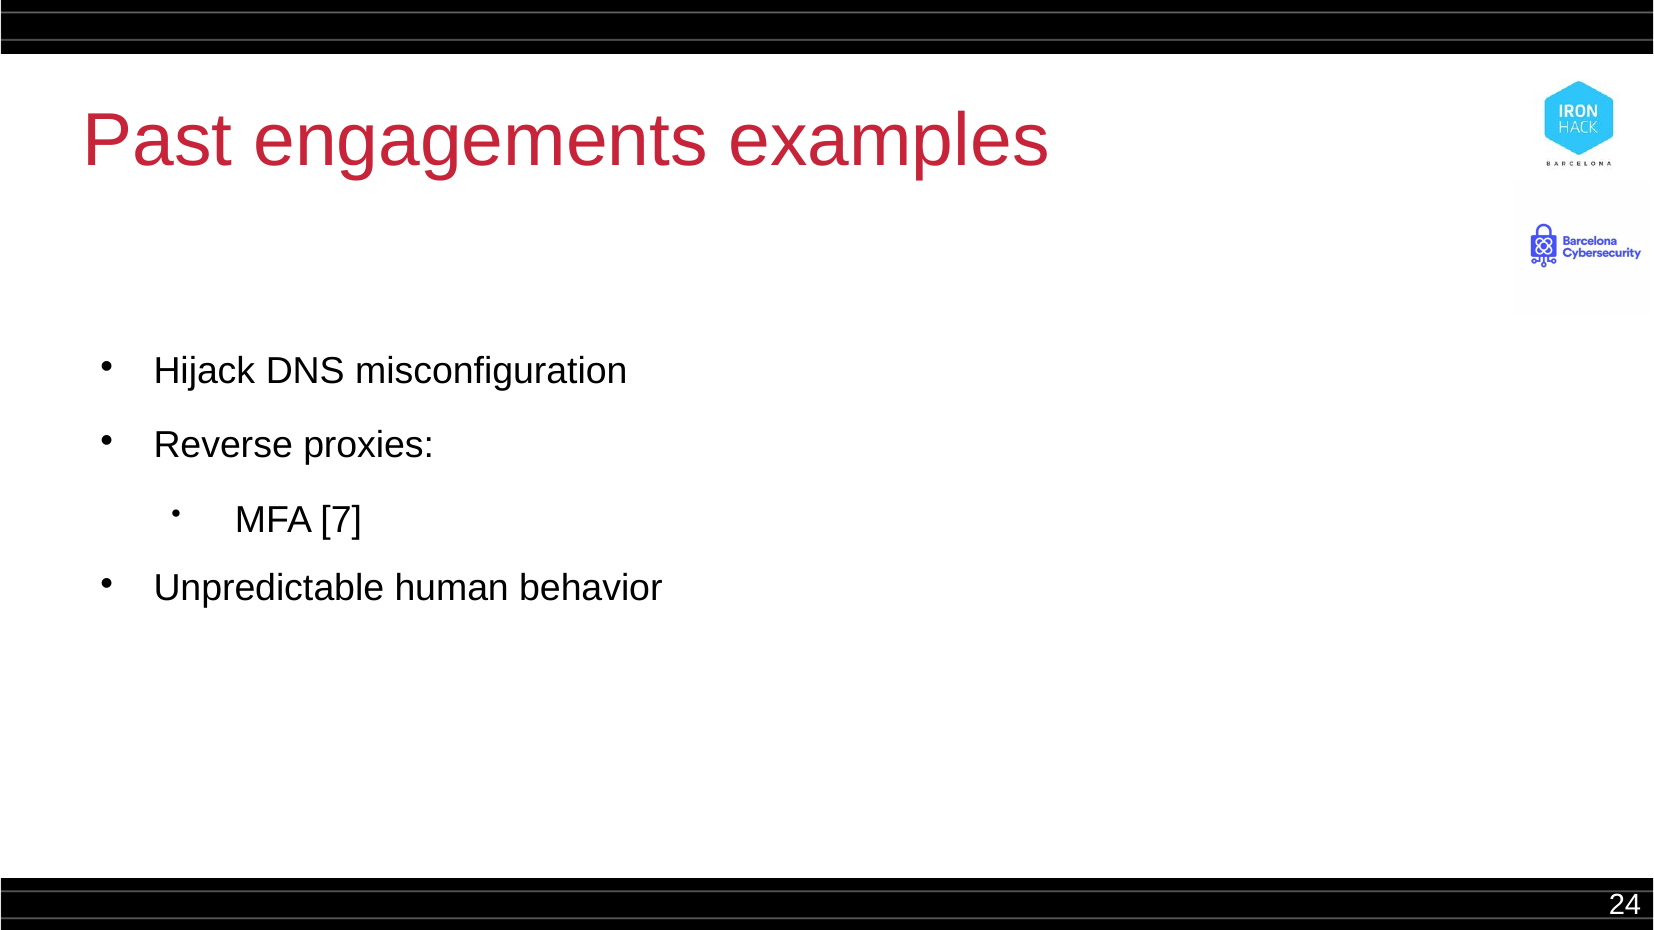

Past engagements examples
Hijack DNS misconfiguration
Reverse proxies:
 MFA [7]
Unpredictable human behavior